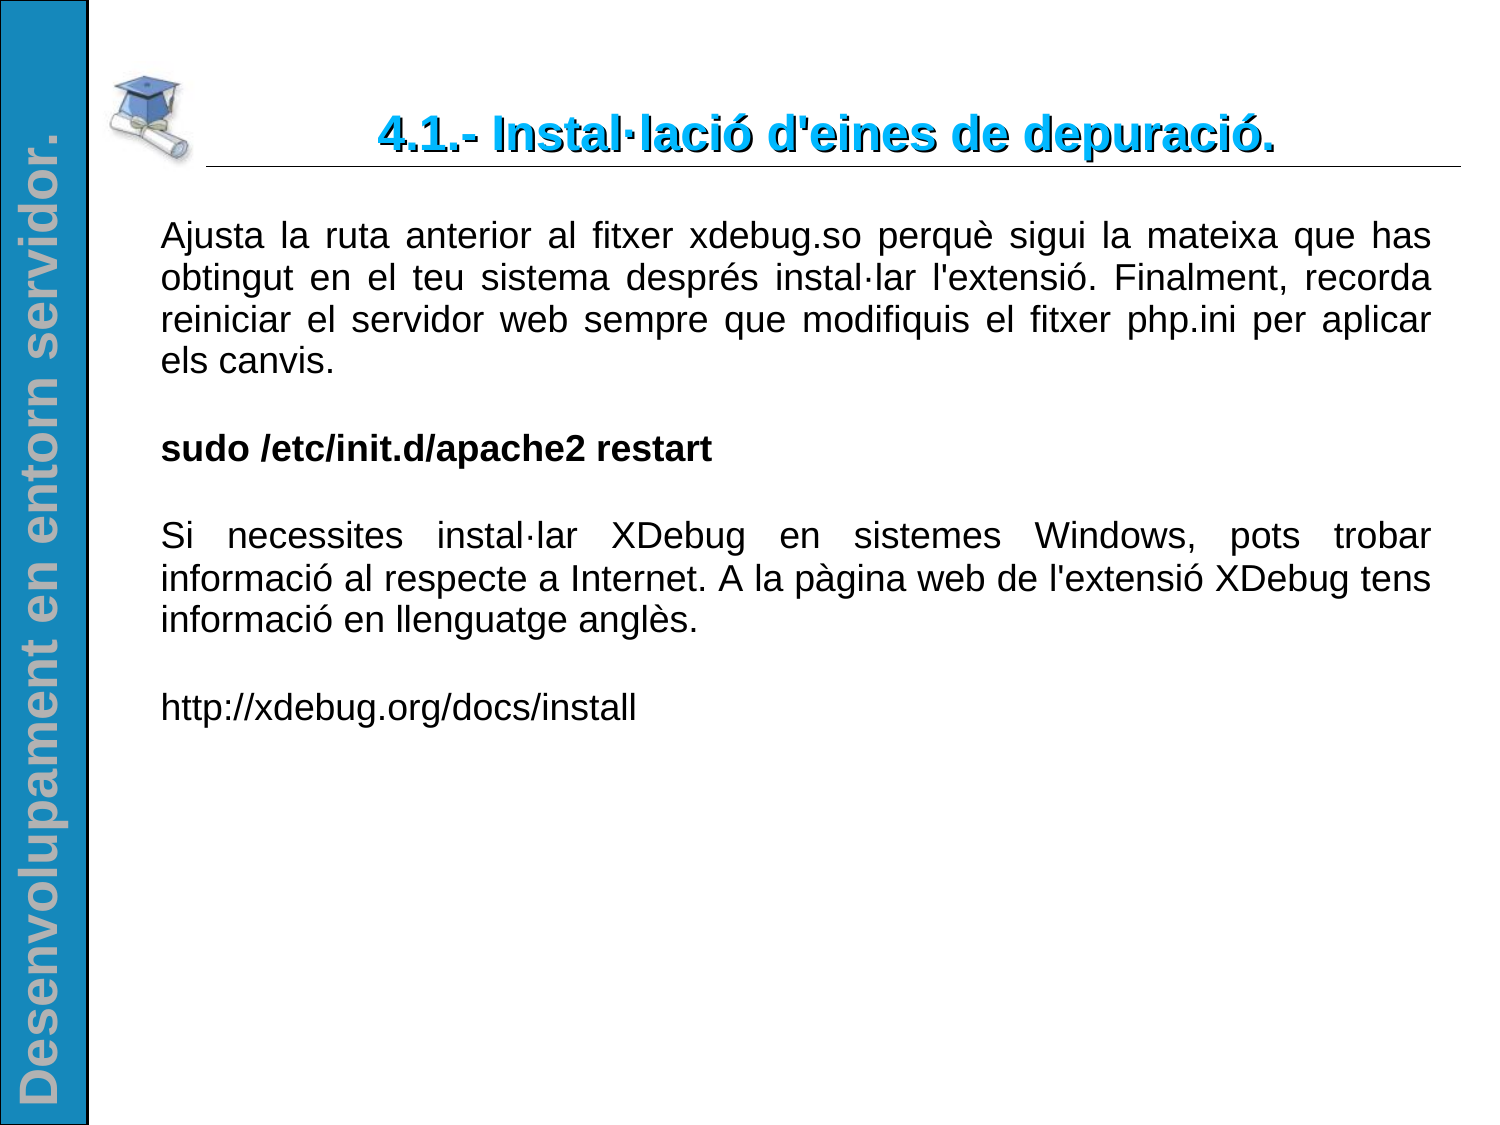

# 4.1.- Instal·lació d'eines de depuració.
Ajusta la ruta anterior al fitxer xdebug.so perquè sigui la mateixa que has obtingut en el teu sistema després instal·lar l'extensió. Finalment, recorda reiniciar el servidor web sempre que modifiquis el fitxer php.ini per aplicar els canvis.
sudo /etc/init.d/apache2 restart
Si necessites instal·lar XDebug en sistemes Windows, pots trobar informació al respecte a Internet. A la pàgina web de l'extensió XDebug tens informació en llenguatge anglès.
http://xdebug.org/docs/install